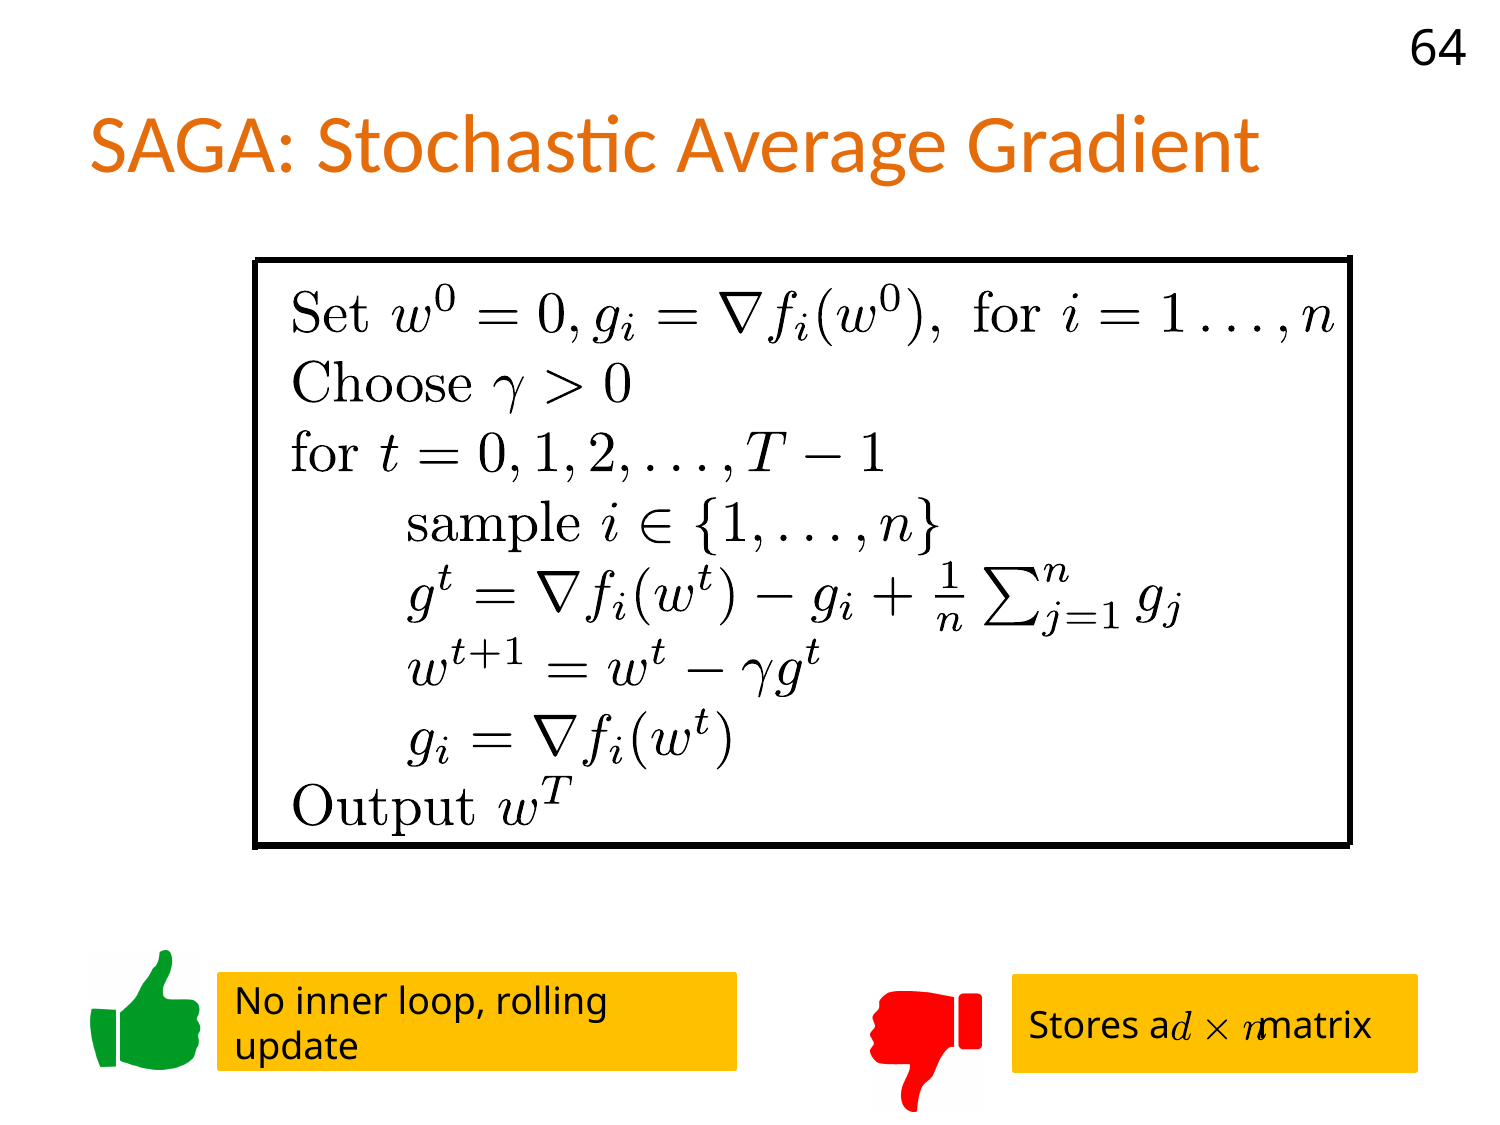

SAGA: Stochastic Average Gradient
No inner loop, rolling update
Stores a matrix